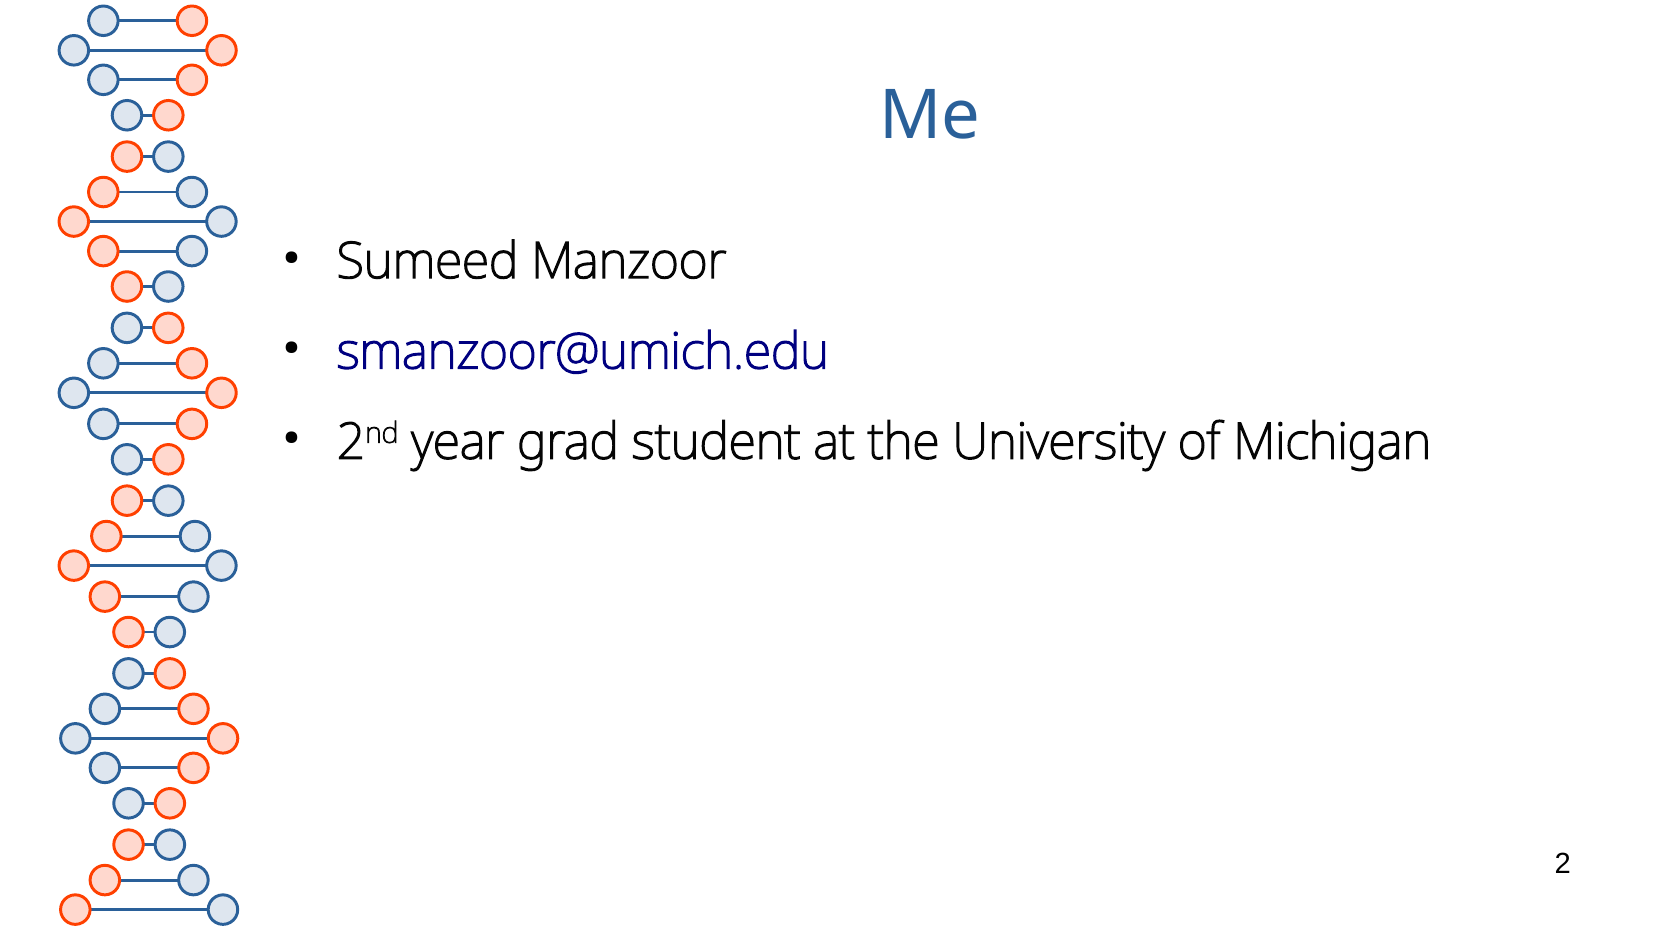

# Me
Sumeed Manzoor
smanzoor@umich.edu
2nd year grad student at the University of Michigan
2